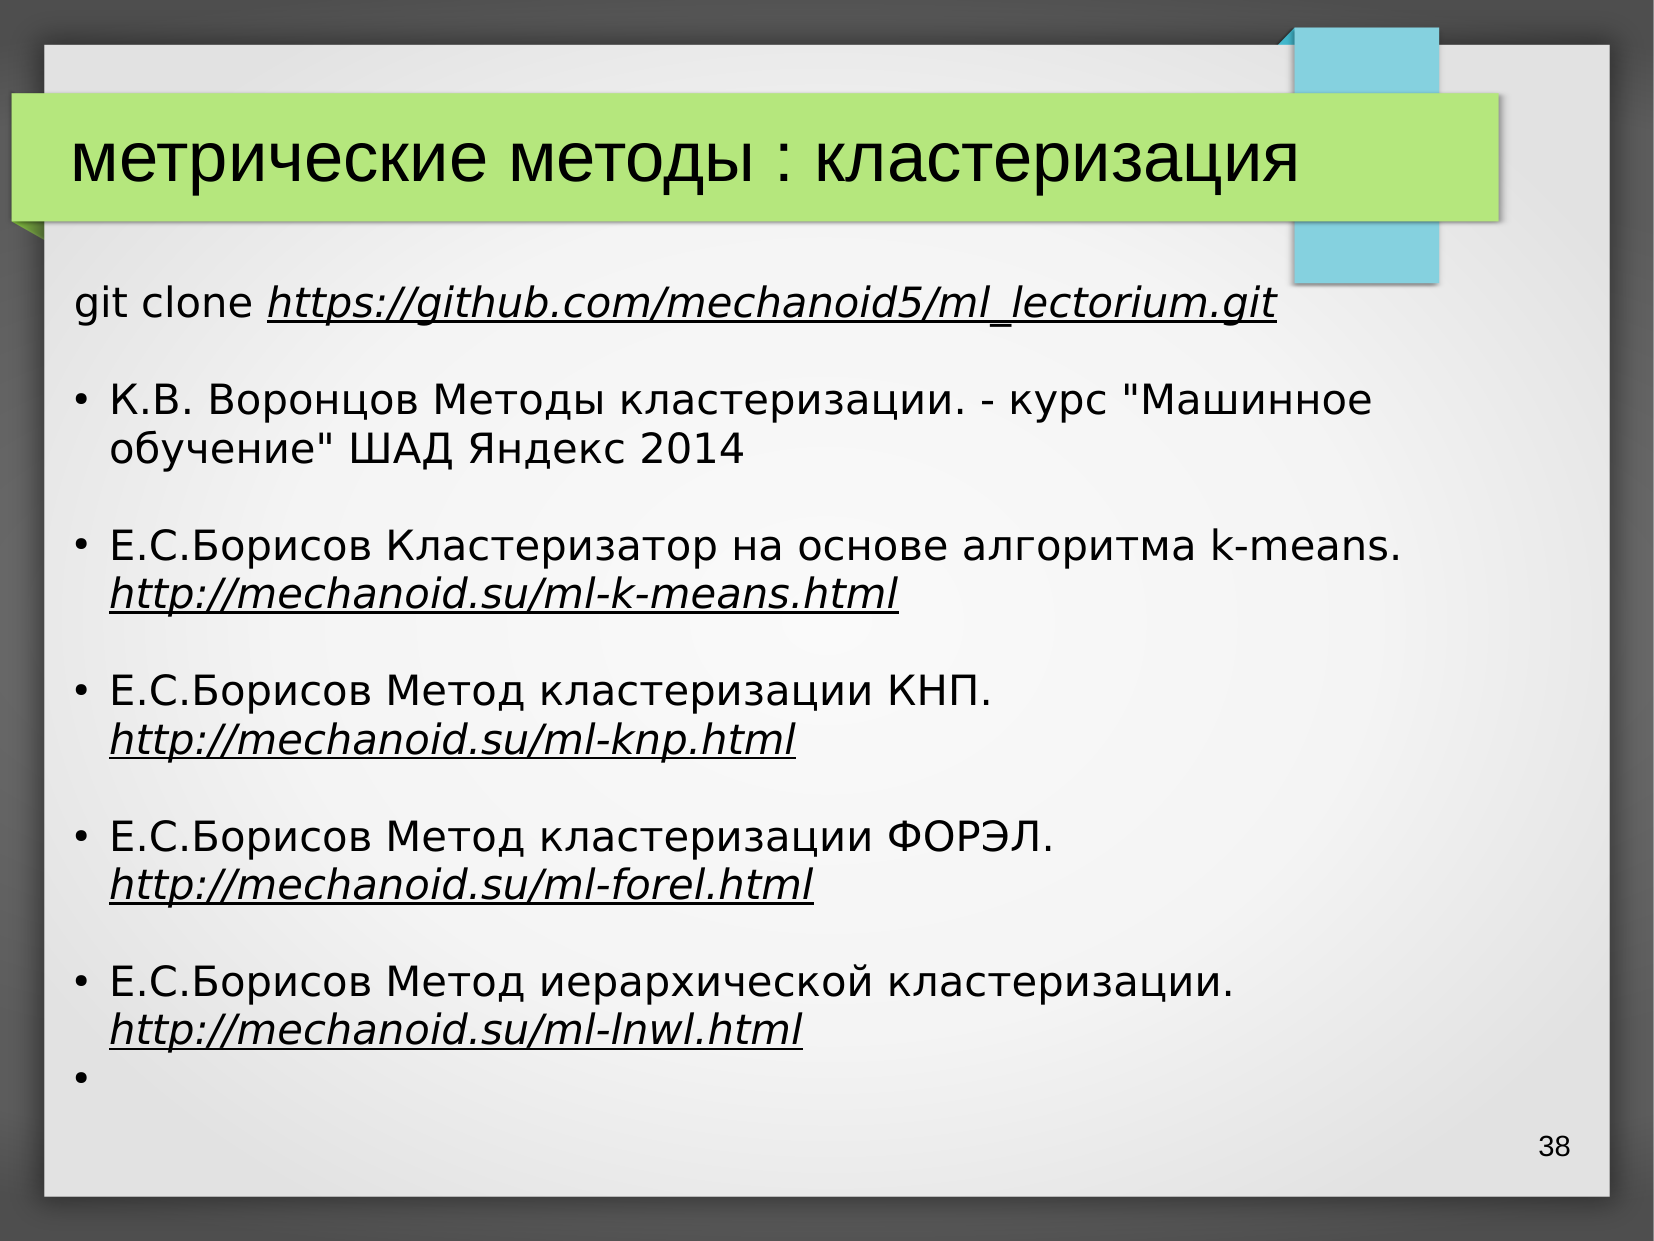

# метрические методы : кластеризация
git clone https://github.com/mechanoid5/ml_lectorium.git
К.В. Воронцов Методы кластеризации. - курс "Машинное обучение" ШАД Яндекс 2014
Е.С.Борисов Кластеризатор на основе алгоритма k-means.
http://mechanoid.su/ml-k-means.html
Е.С.Борисов Метод кластеризации КНП.
http://mechanoid.su/ml-knp.html
Е.С.Борисов Метод кластеризации ФОРЭЛ.
http://mechanoid.su/ml-forel.html
Е.С.Борисов Метод иерархической кластеризации.
http://mechanoid.su/ml-lnwl.html
38